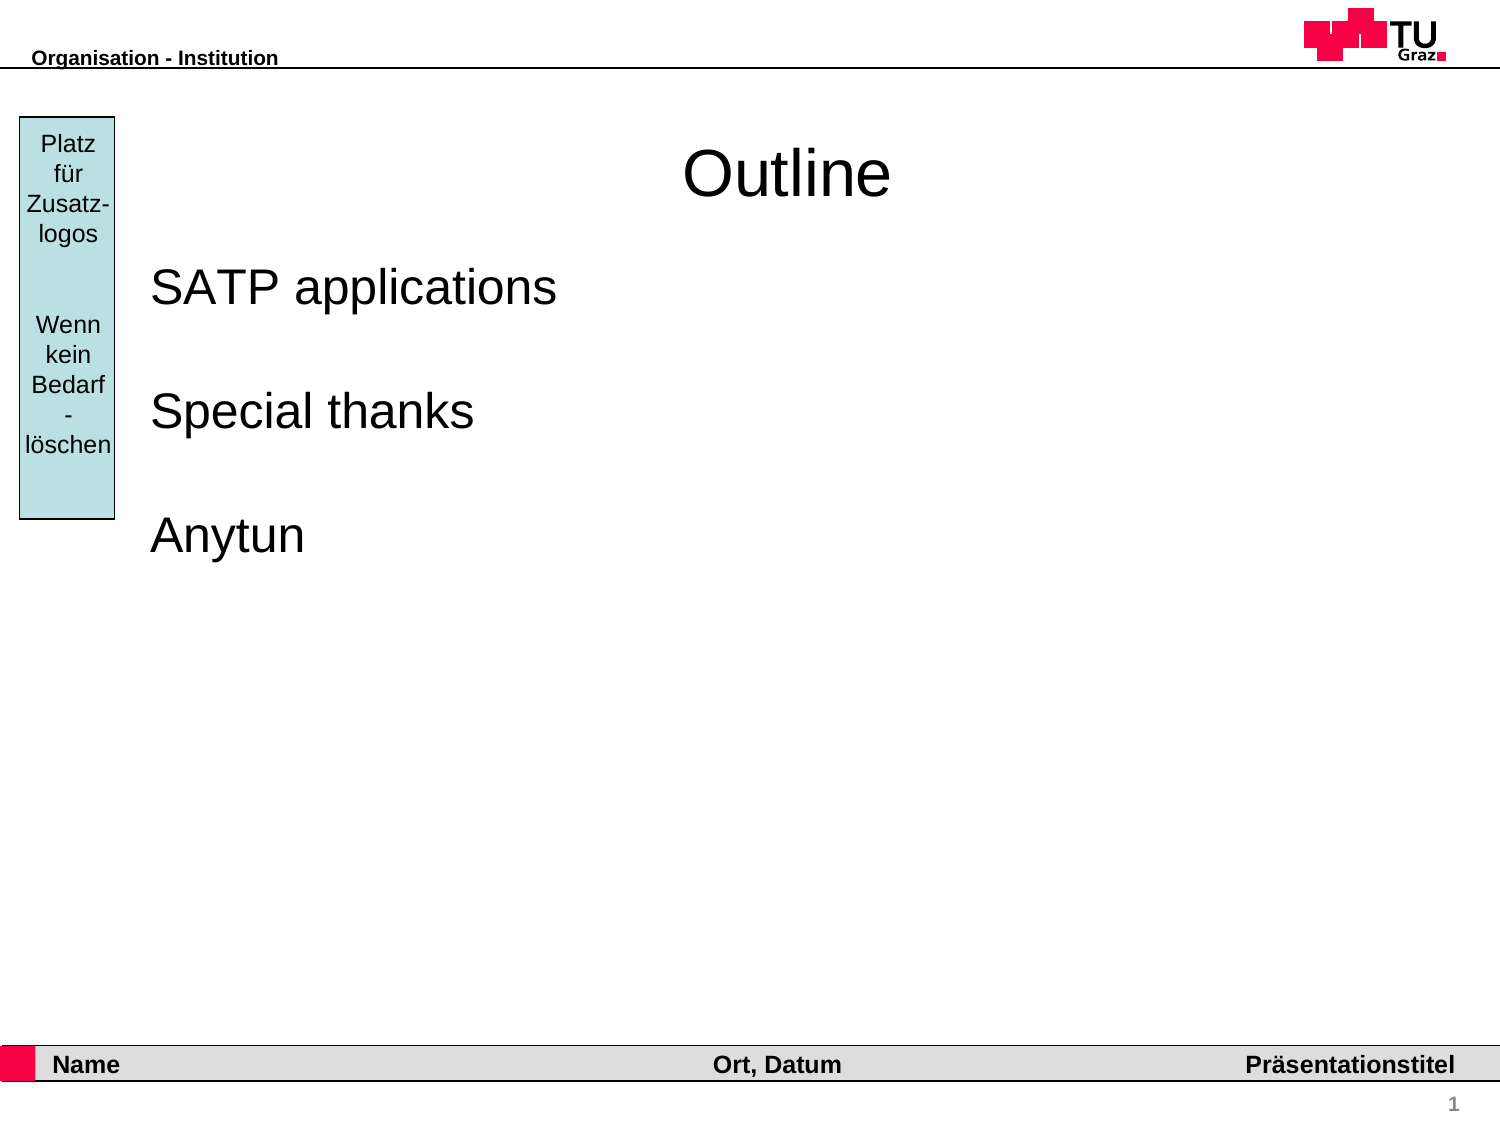

# Outline
SATP applications
Special thanks
Anytun